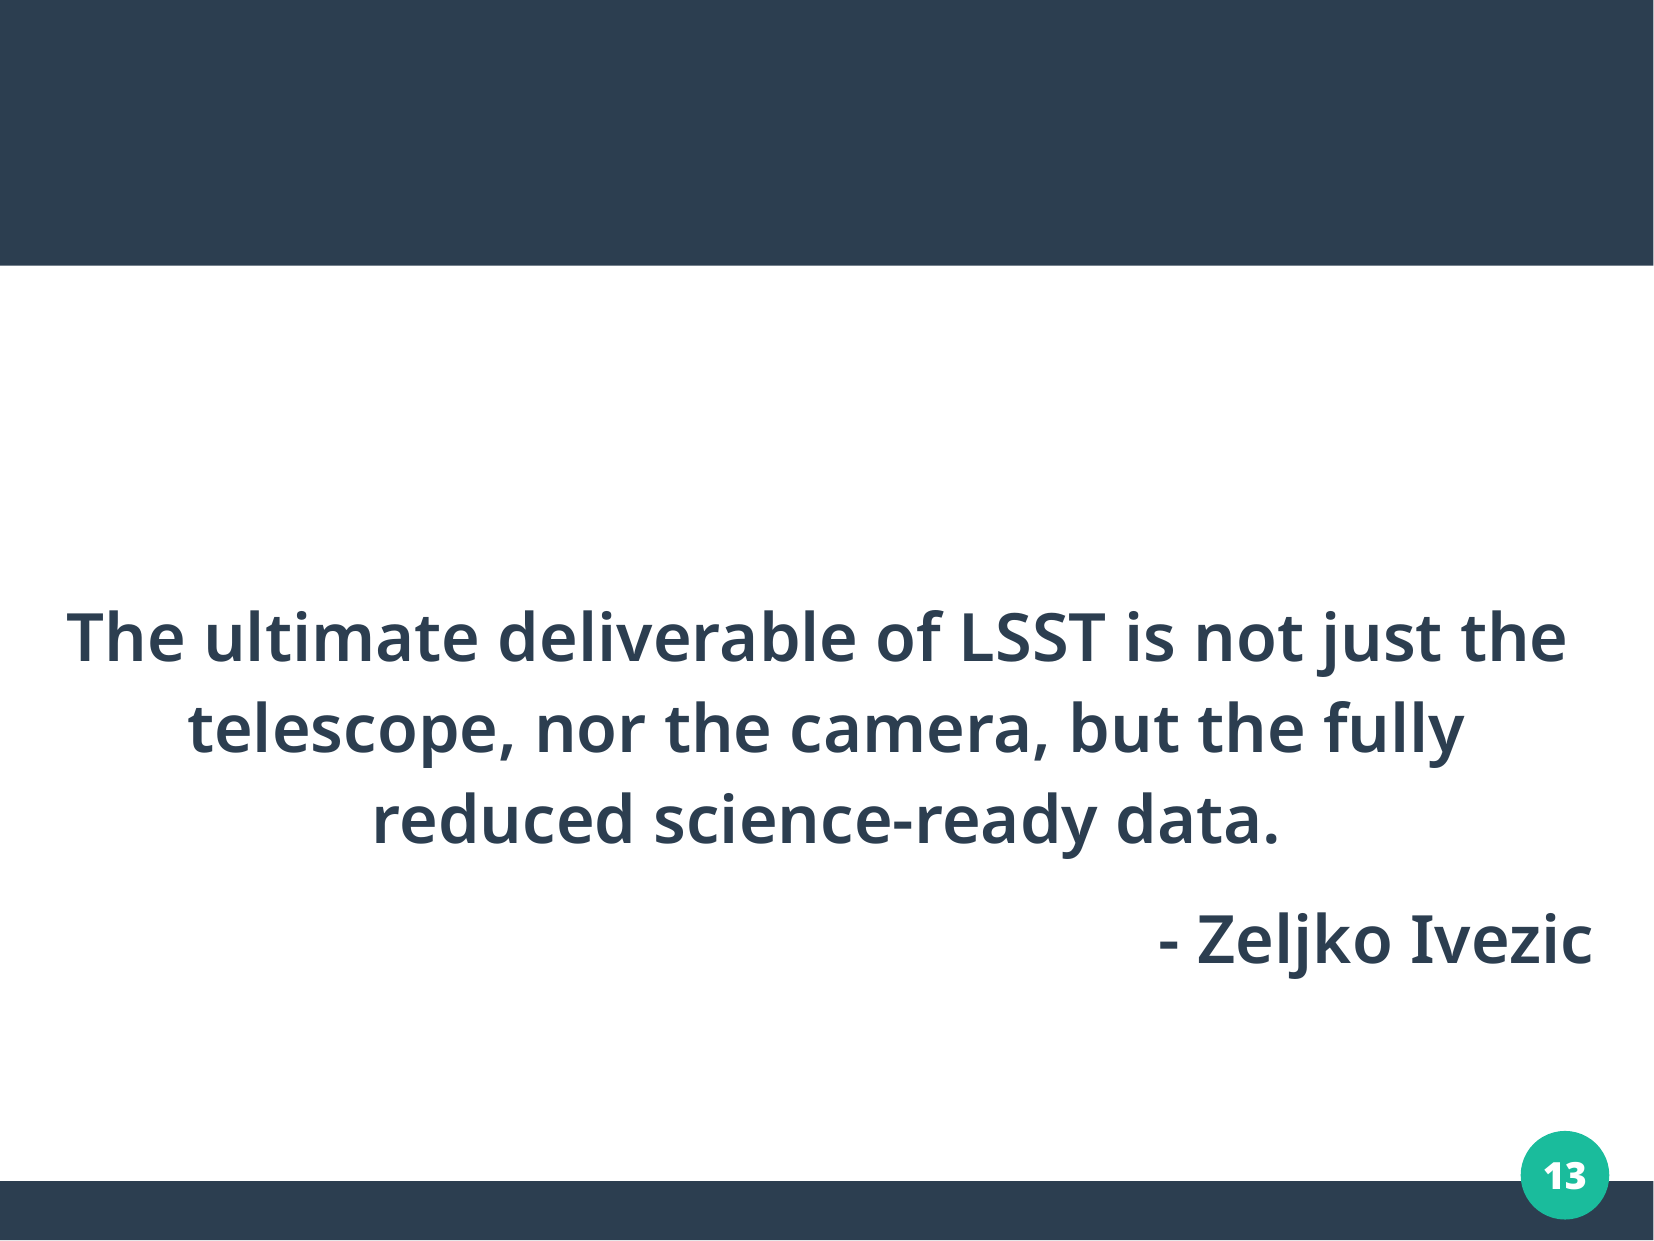

# The ultimate deliverable of LSST is not just the telescope, nor the camera, but the fully reduced science-ready data.
- Zeljko Ivezic
13